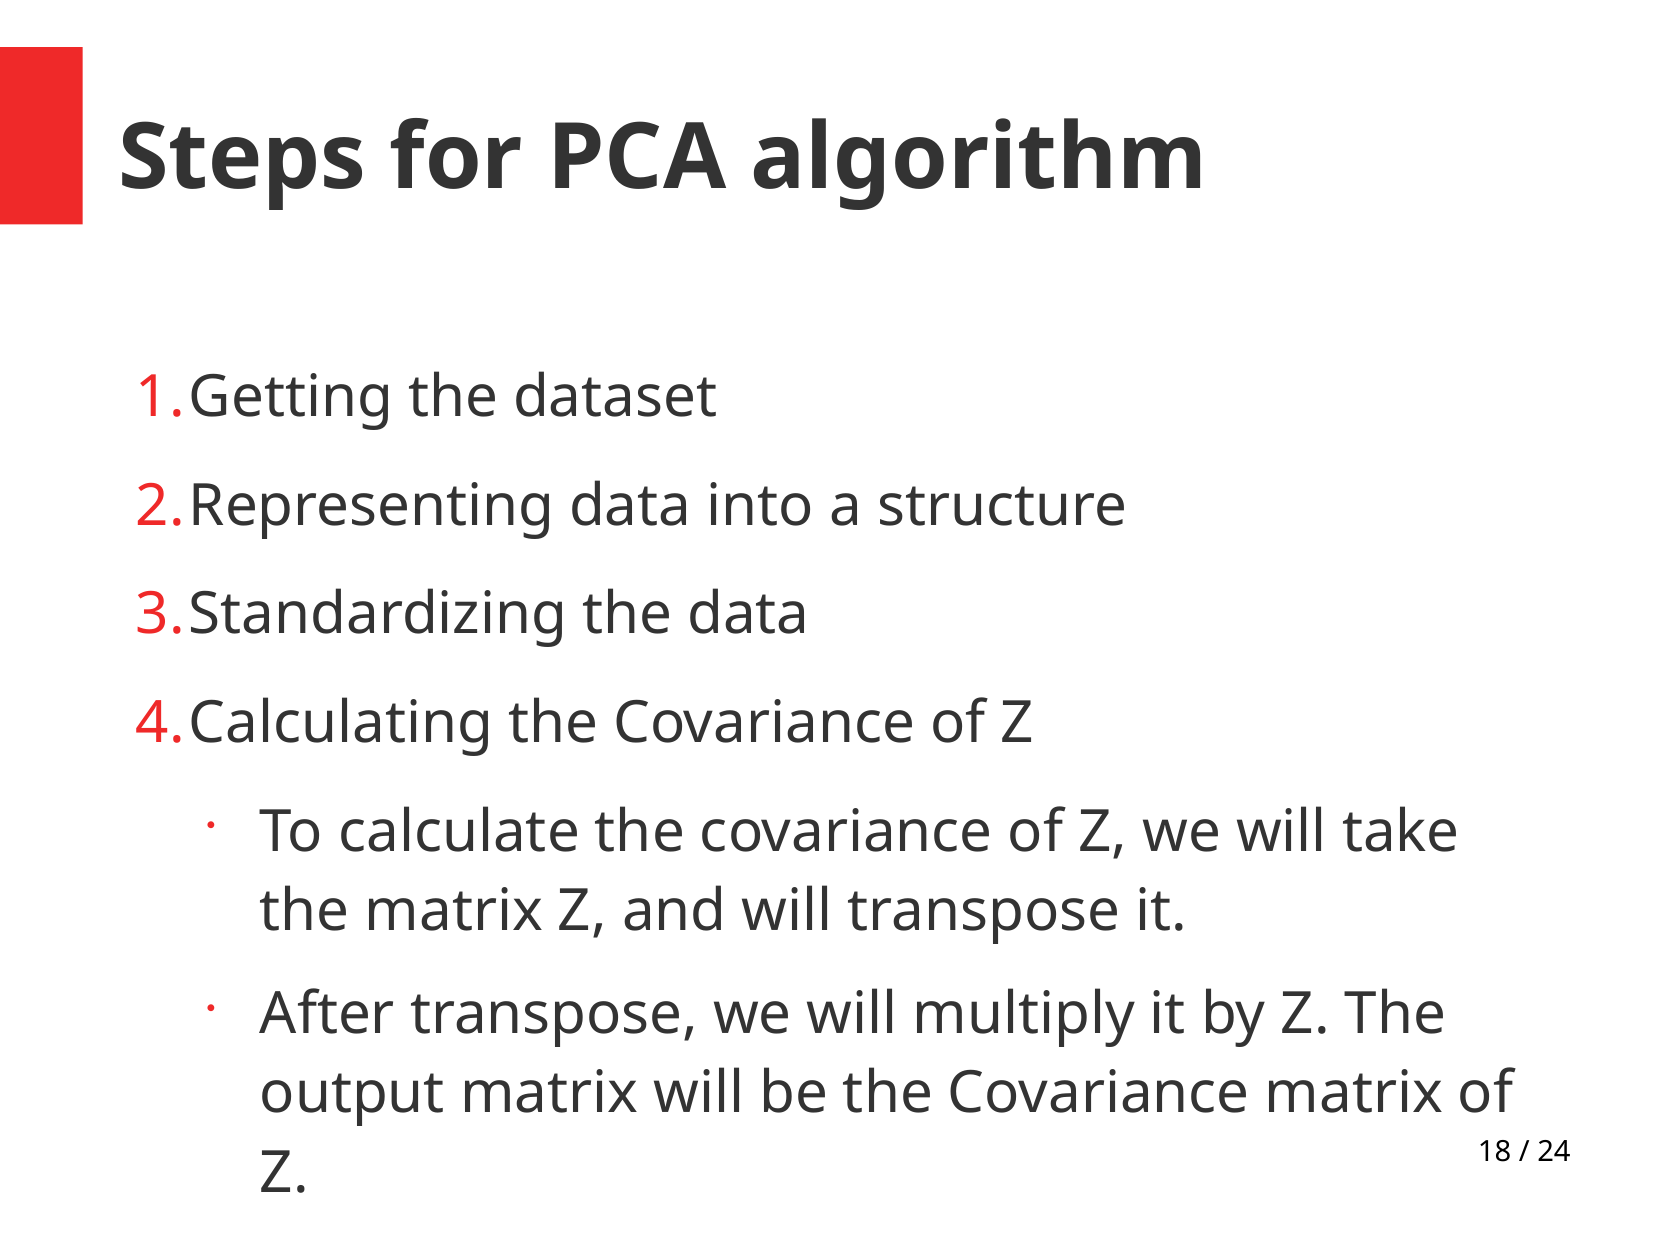

# Steps for PCA algorithm
Getting the dataset
Representing data into a structure
Standardizing the data
Calculating the Covariance of Z
To calculate the covariance of Z, we will take the matrix Z, and will transpose it.
After transpose, we will multiply it by Z. The output matrix will be the Covariance matrix of Z.
18